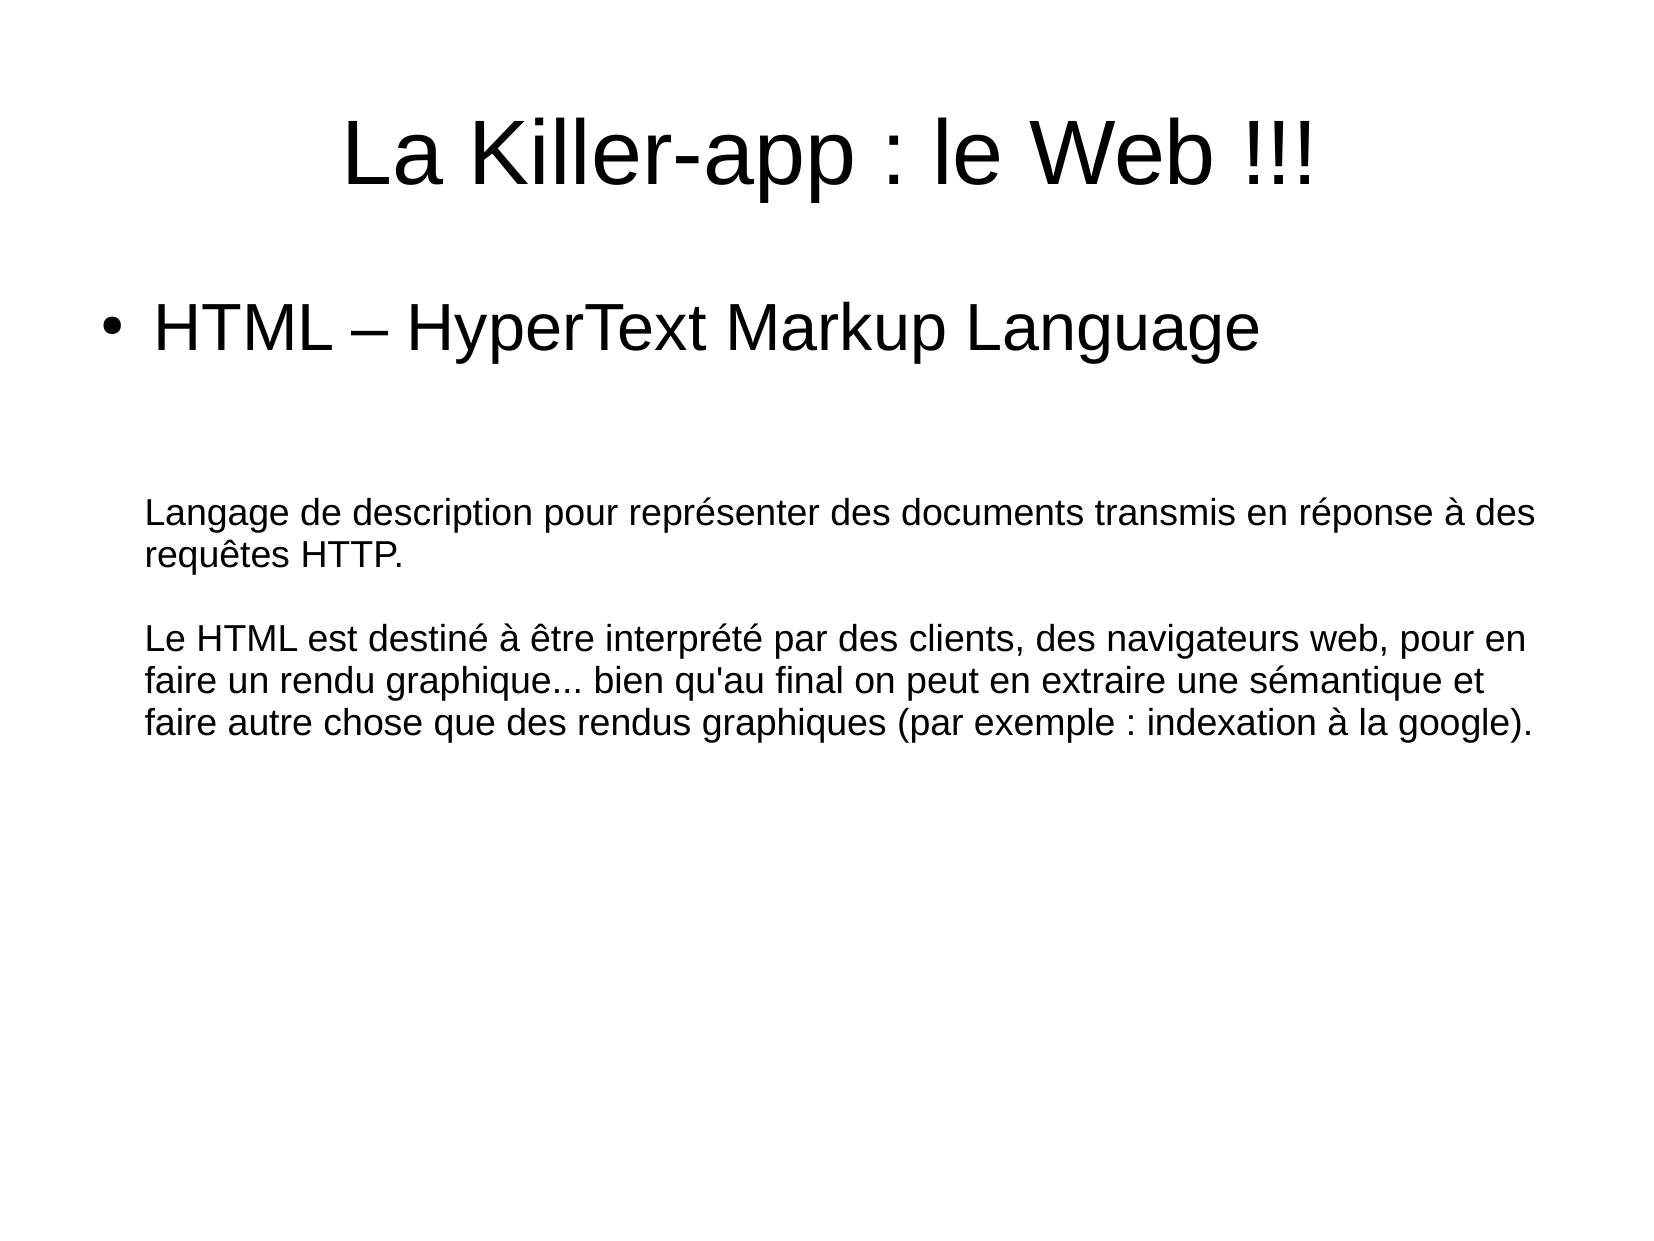

# La Killer-app : le Web !!!
HTML – HyperText Markup Language
Langage de description pour représenter des documents transmis en réponse à des requêtes HTTP.
Le HTML est destiné à être interprété par des clients, des navigateurs web, pour en faire un rendu graphique... bien qu'au final on peut en extraire une sémantique et faire autre chose que des rendus graphiques (par exemple : indexation à la google).